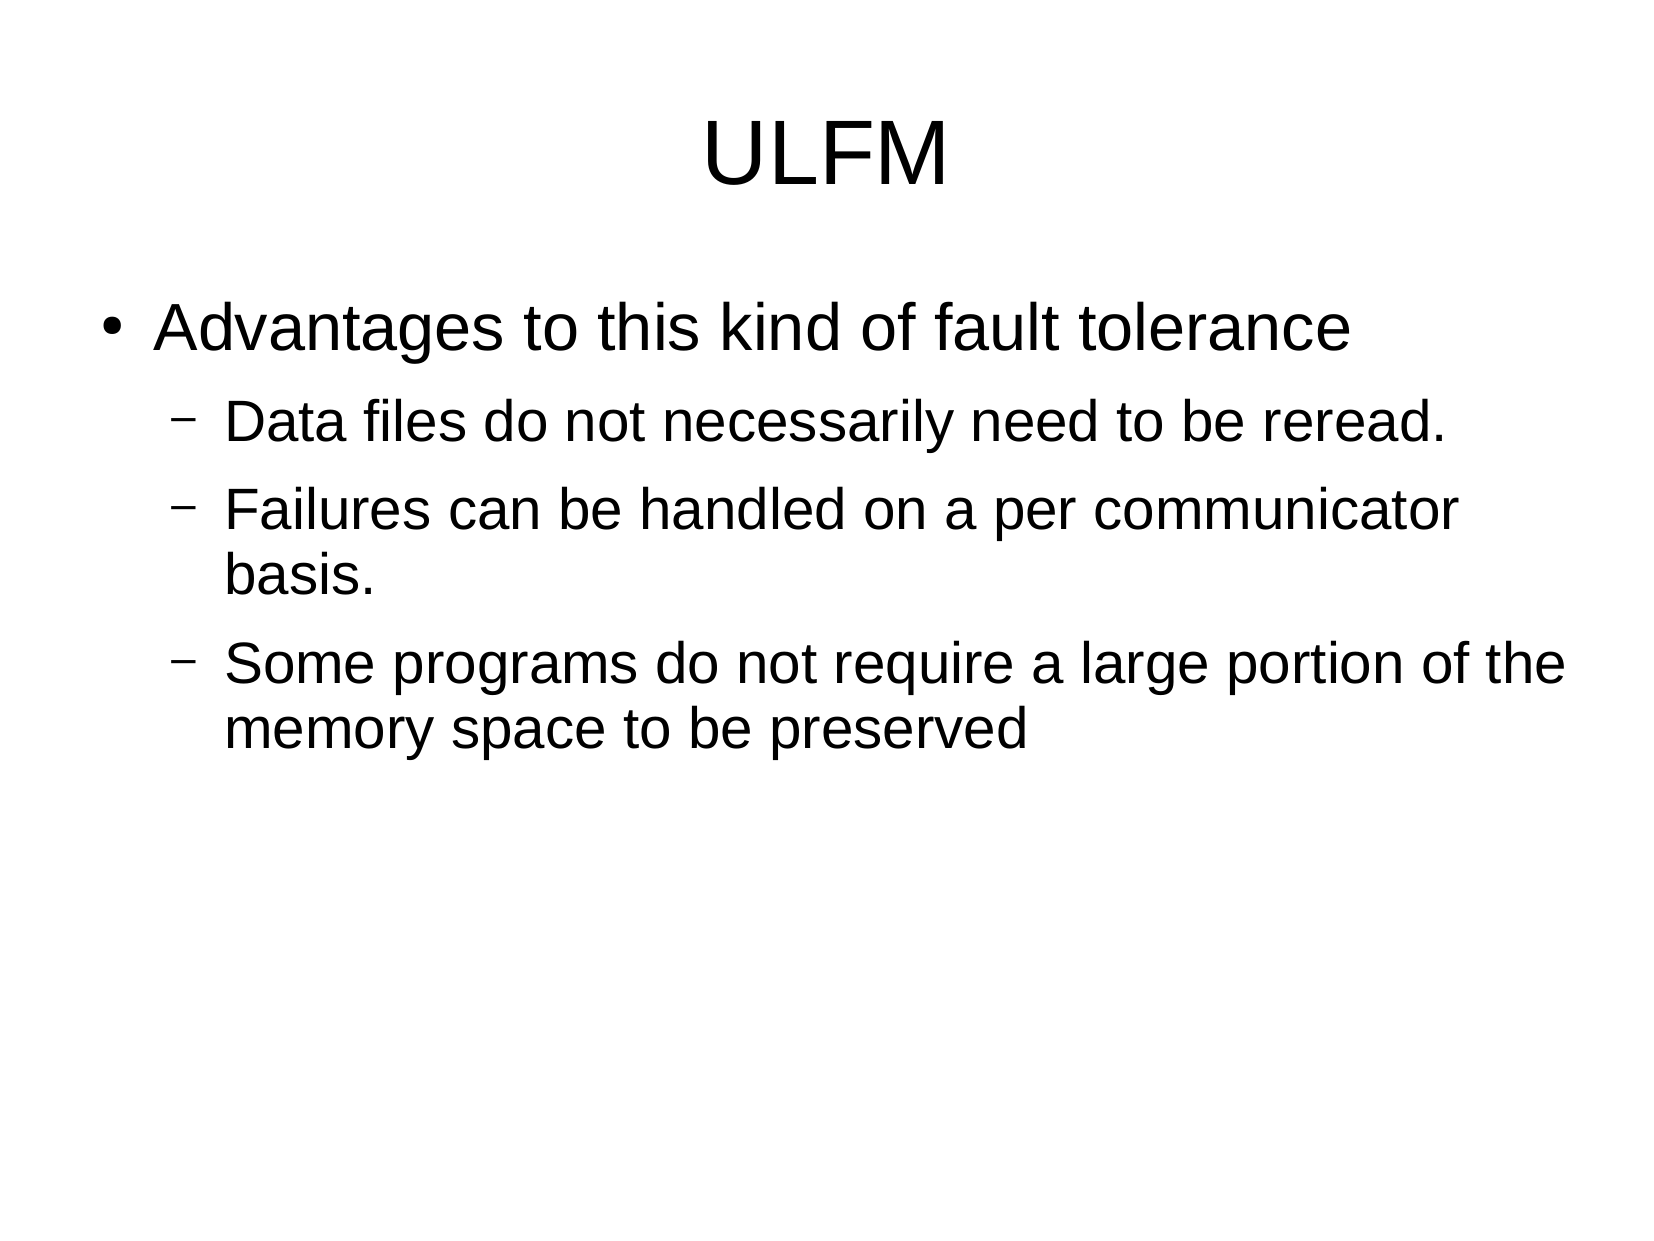

# ULFM
Advantages to this kind of fault tolerance
Data files do not necessarily need to be reread.
Failures can be handled on a per communicator basis.
Some programs do not require a large portion of the memory space to be preserved